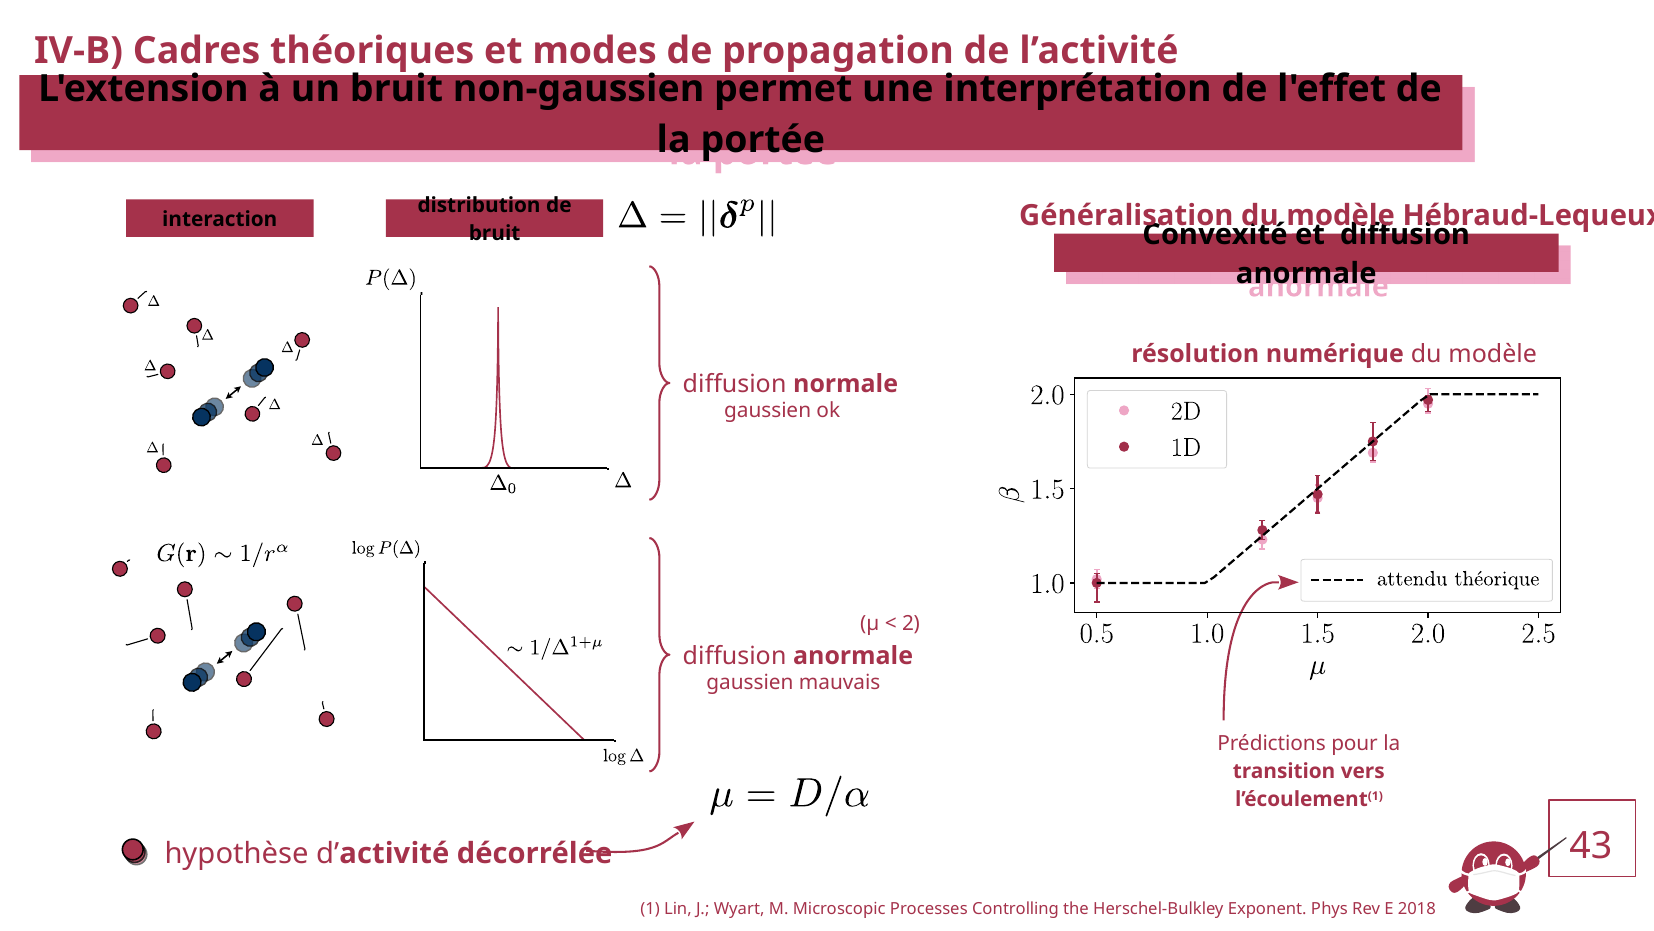

IV-B) Cadres théoriques et modes de propagation de l’activité
L'extension à un bruit non-gaussien permet une interprétation de l'effet de la portée
Généralisation du modèle Hébraud-Lequeux
interaction
distribution de bruit
Convexité et diffusion anormale
résolution numérique du modèle
diffusion normale
gaussien ok
(μ < 2)
diffusion anormale
gaussien mauvais
Prédictions pour la transition vers l’écoulement(1)
 hypothèse d’activité décorrélée
(1) Lin, J.; Wyart, M. Microscopic Processes Controlling the Herschel-Bulkley Exponent. Phys Rev E 2018